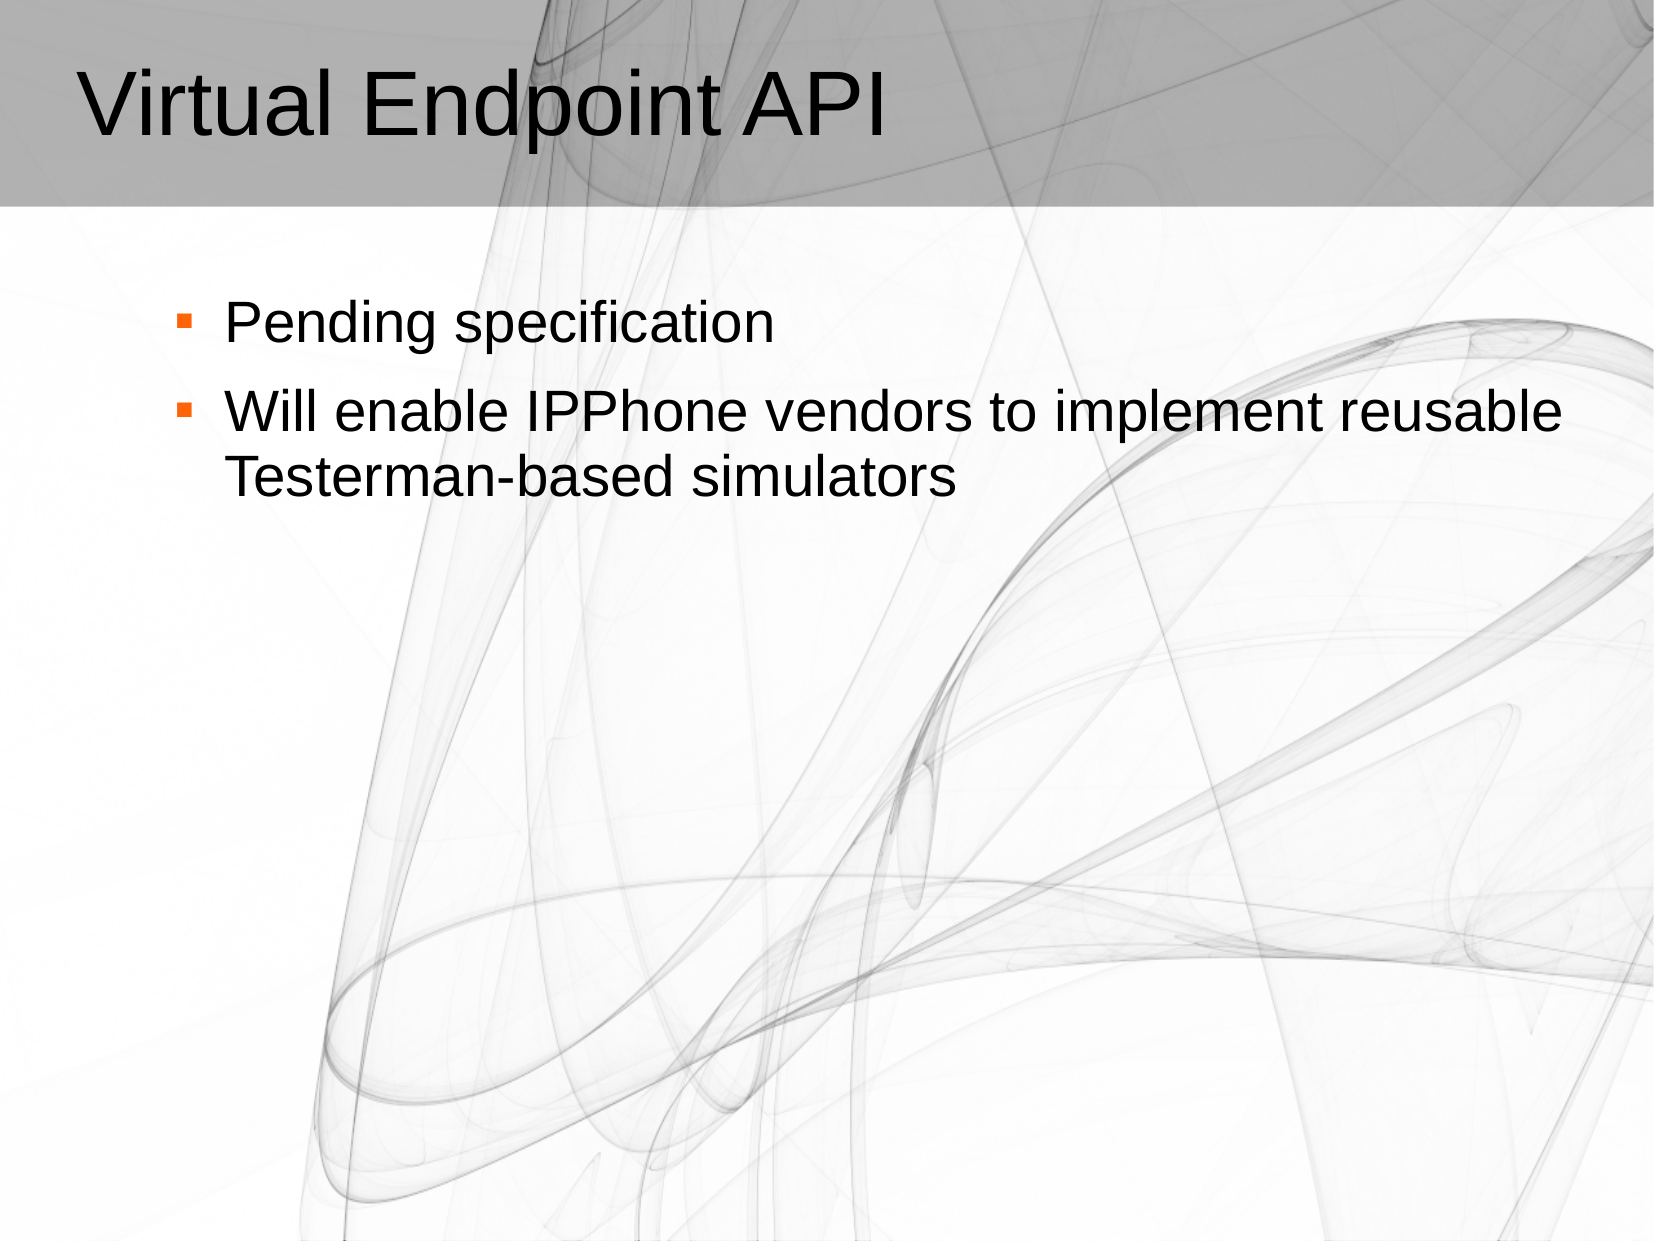

# Virtual Endpoint API
Pending specification
Will enable IPPhone vendors to implement reusable Testerman-based simulators